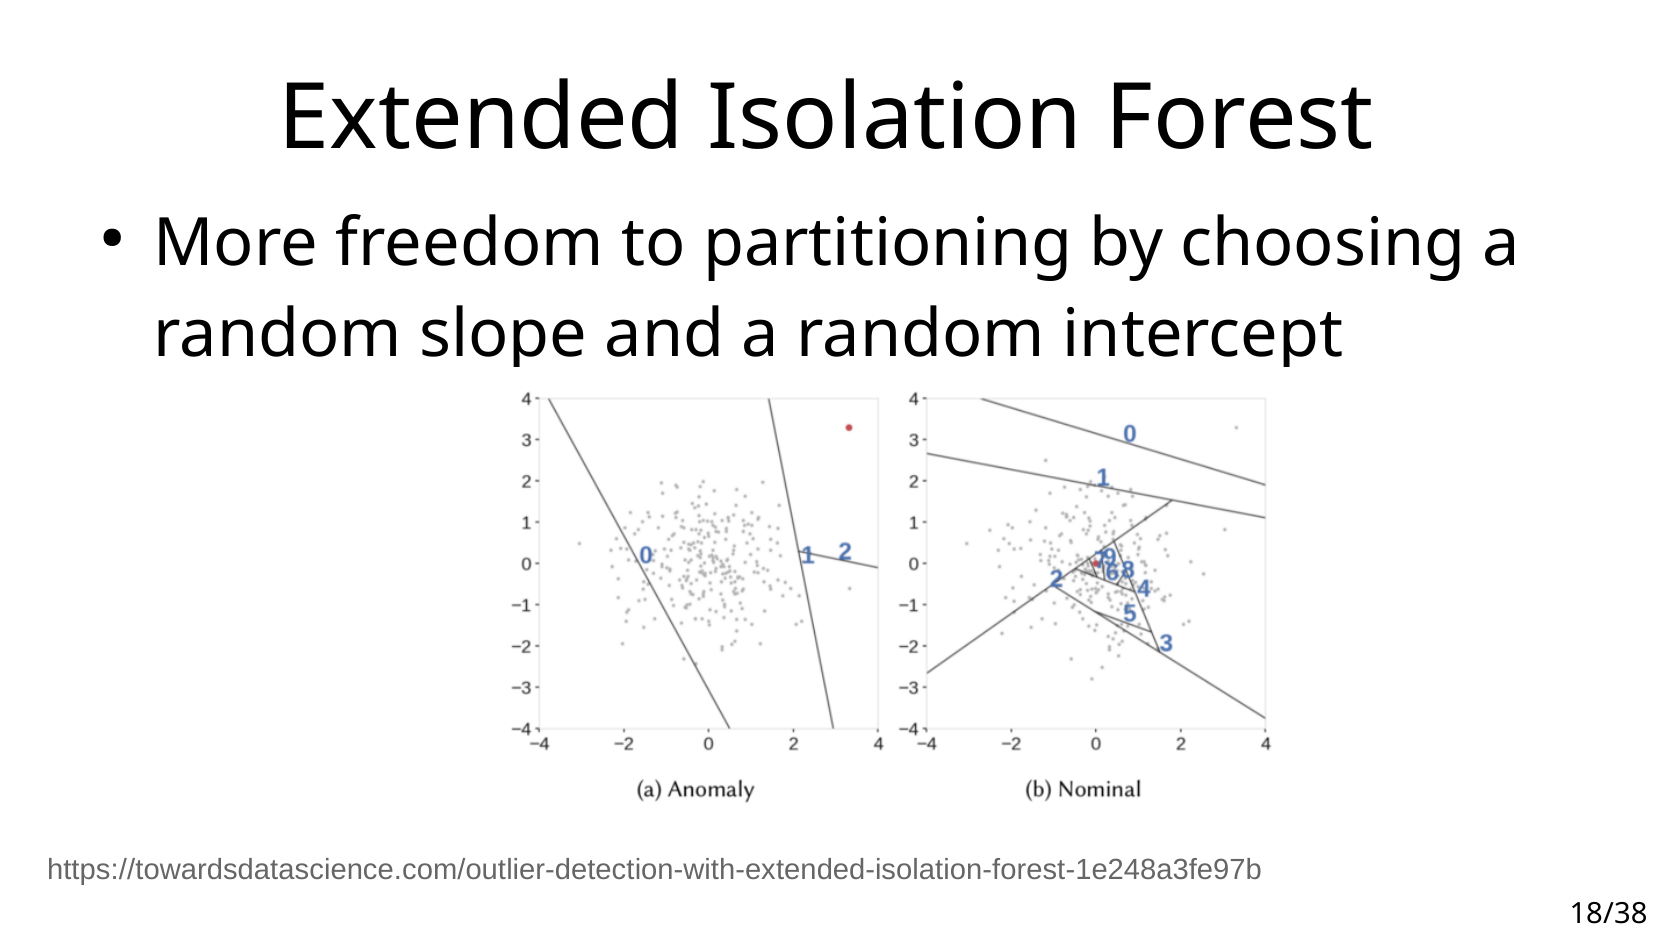

# Extended Isolation Forest
More freedom to partitioning by choosing a random slope and a random intercept
https://towardsdatascience.com/outlier-detection-with-extended-isolation-forest-1e248a3fe97b
18